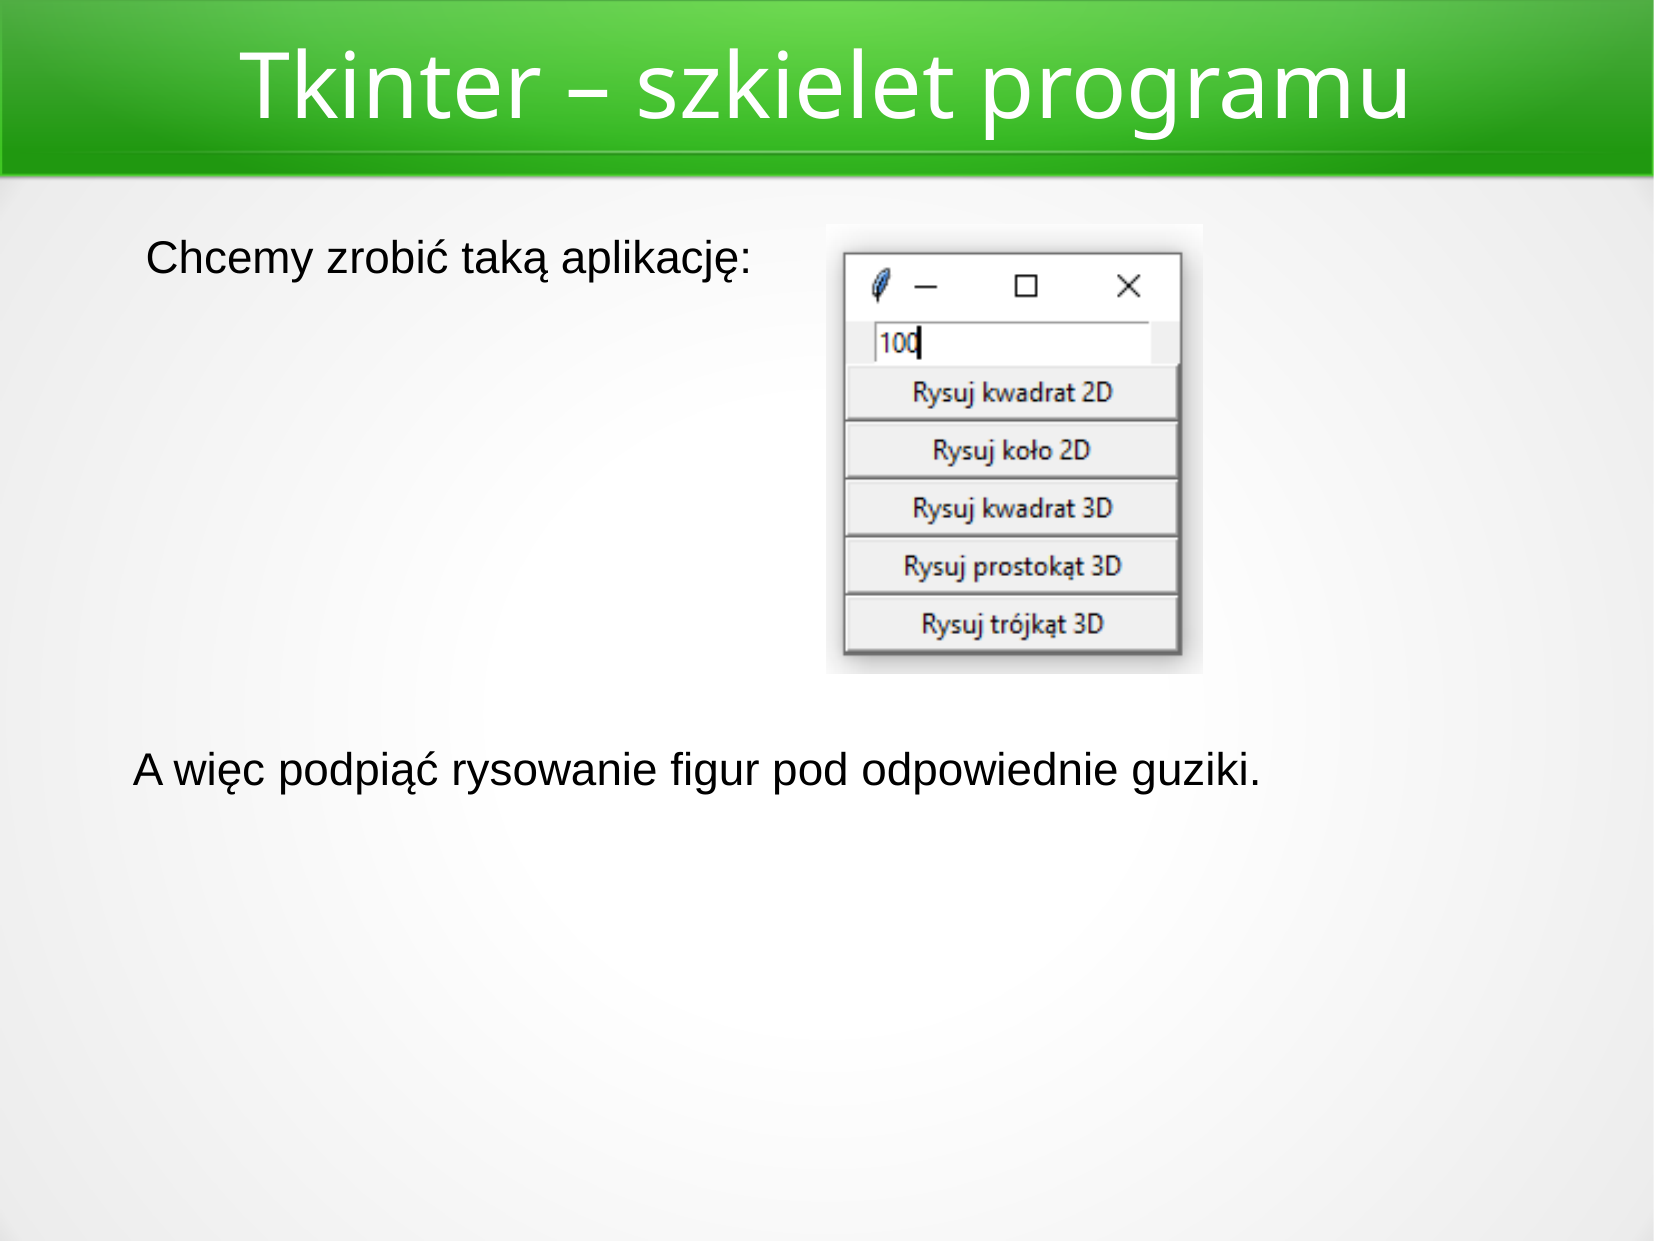

# Tkinter – szkielet programu
 Chcemy zrobić taką aplikację:
A więc podpiąć rysowanie figur pod odpowiednie guziki.